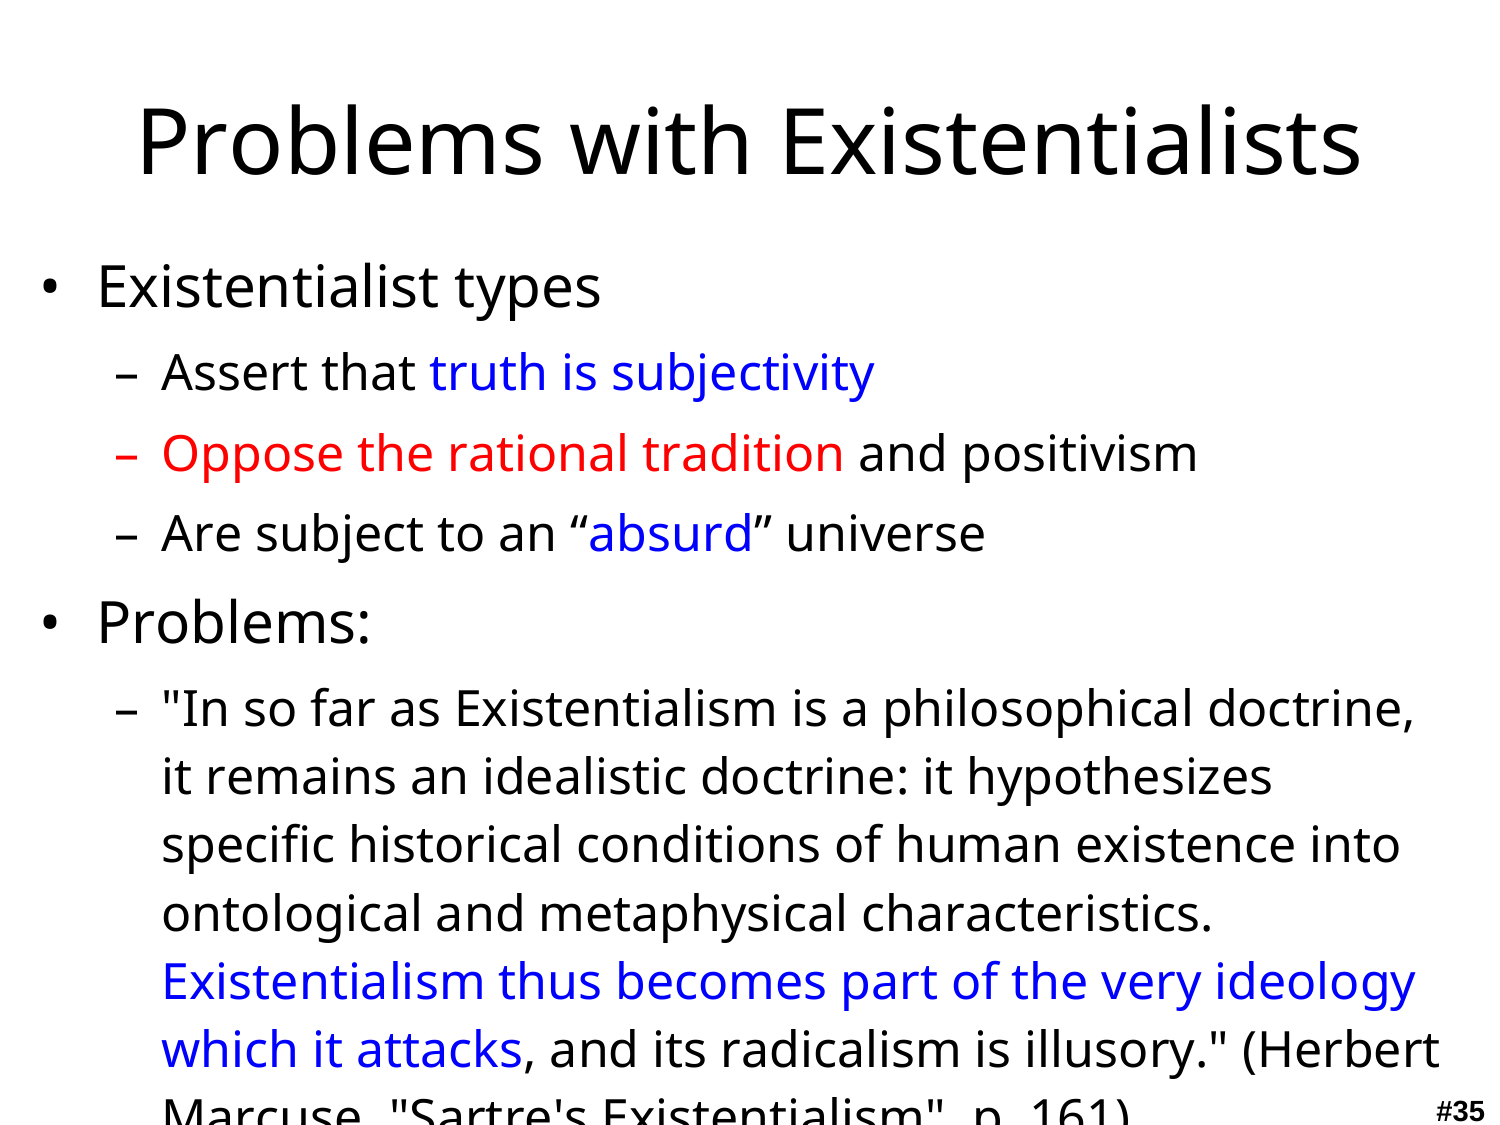

# Problems with Existentialists
Existentialist types
Assert that truth is subjectivity
Oppose the rational tradition and positivism
Are subject to an “absurd” universe
Problems:
"In so far as Existentialism is a philosophical doctrine, it remains an idealistic doctrine: it hypothesizes specific historical conditions of human existence into ontological and metaphysical characteristics. Existentialism thus becomes part of the very ideology which it attacks, and its radicalism is illusory." (Herbert Marcuse, "Sartre's Existentialism", p. 161)
35